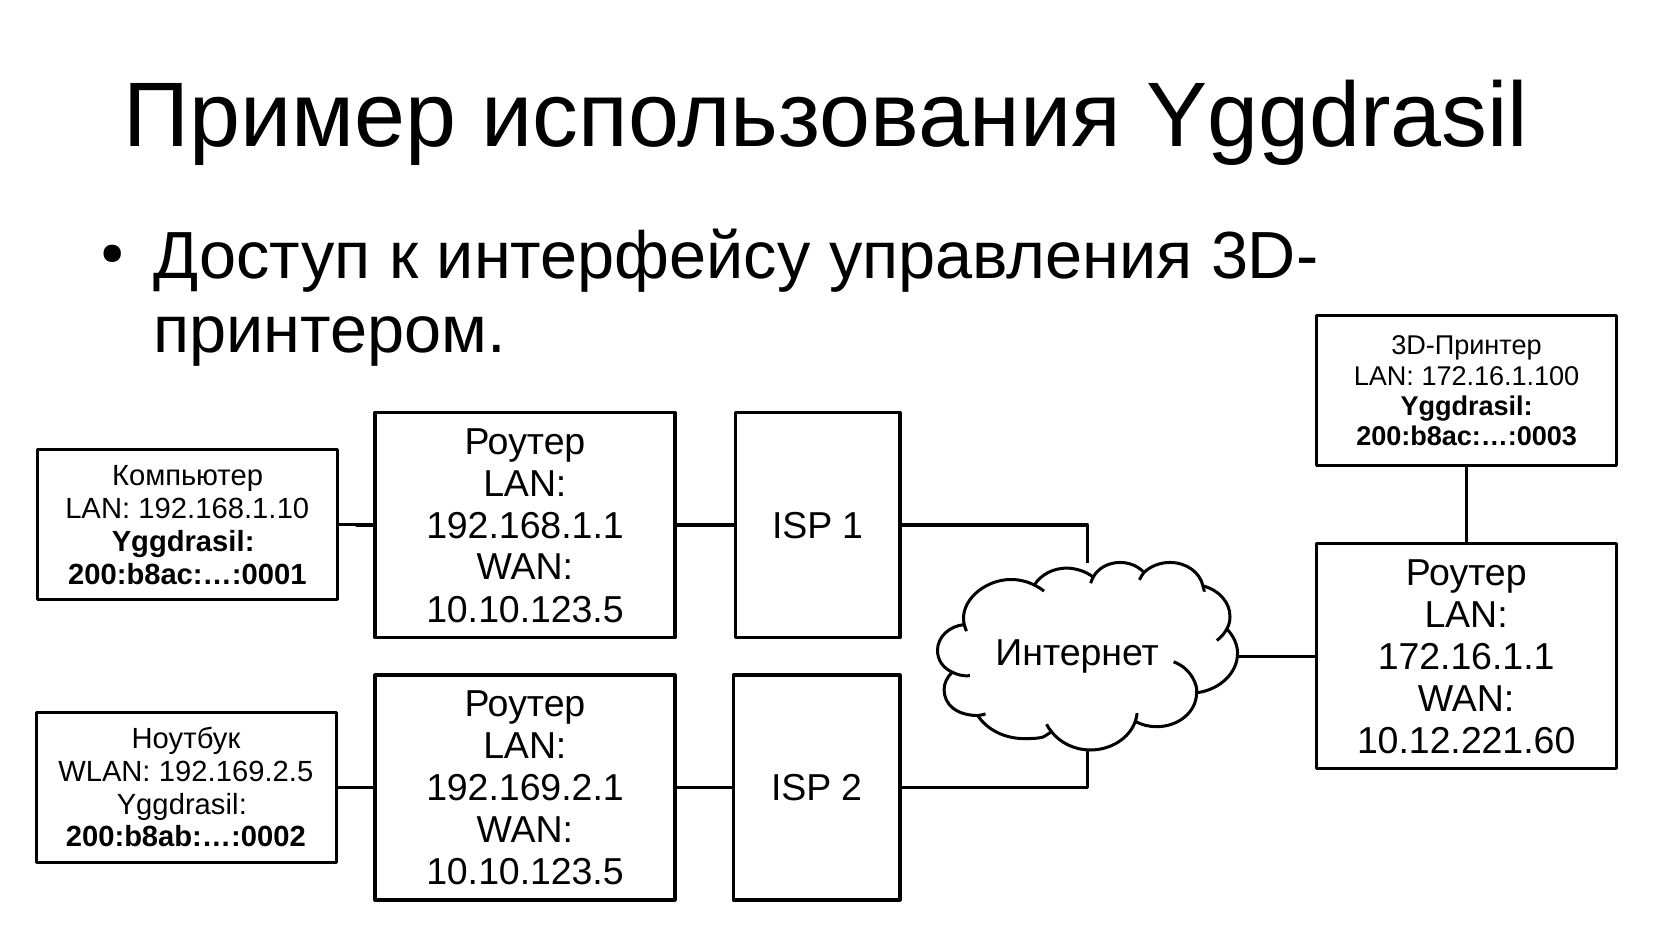

# Пример использования Yggdrasil
Доступ к интерфейсу управления 3D-принтером.
3D-Принтер
LAN: 172.16.1.100
Yggdrasil:
200:b8ac:…:0003
Роутер
LAN: 192.168.1.1
WAN:
10.10.123.5
ISP 1
Компьютер
LAN: 192.168.1.10
Yggdrasil:
200:b8ac:…:0001
Роутер
LAN: 172.16.1.1
WAN:
10.12.221.60
Интернет
Роутер
LAN: 192.169.2.1
WAN:
10.10.123.5
ISP 2
Ноутбук
WLAN: 192.169.2.5
Yggdrasil:
200:b8ab:…:0002